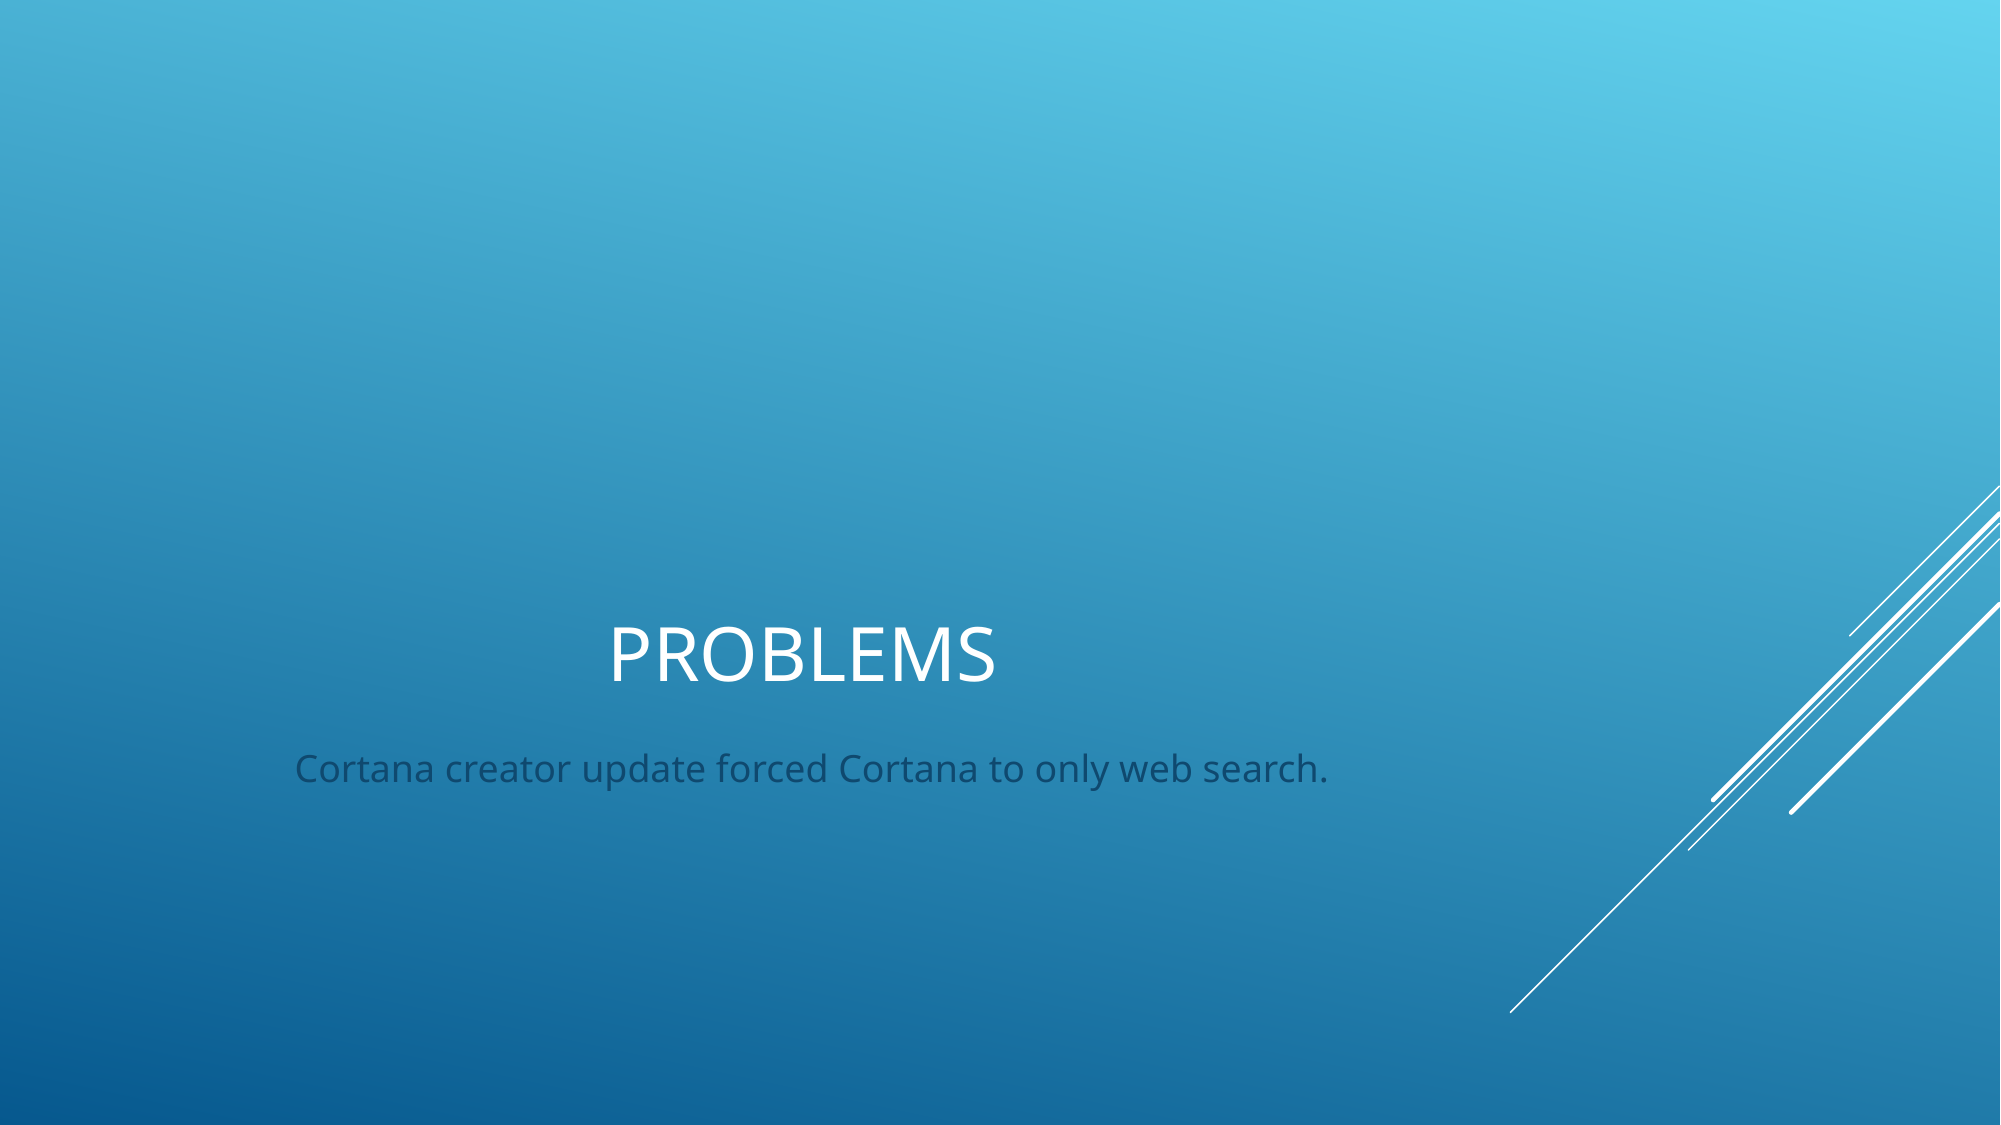

# Problems
Cortana creator update forced Cortana to only web search.